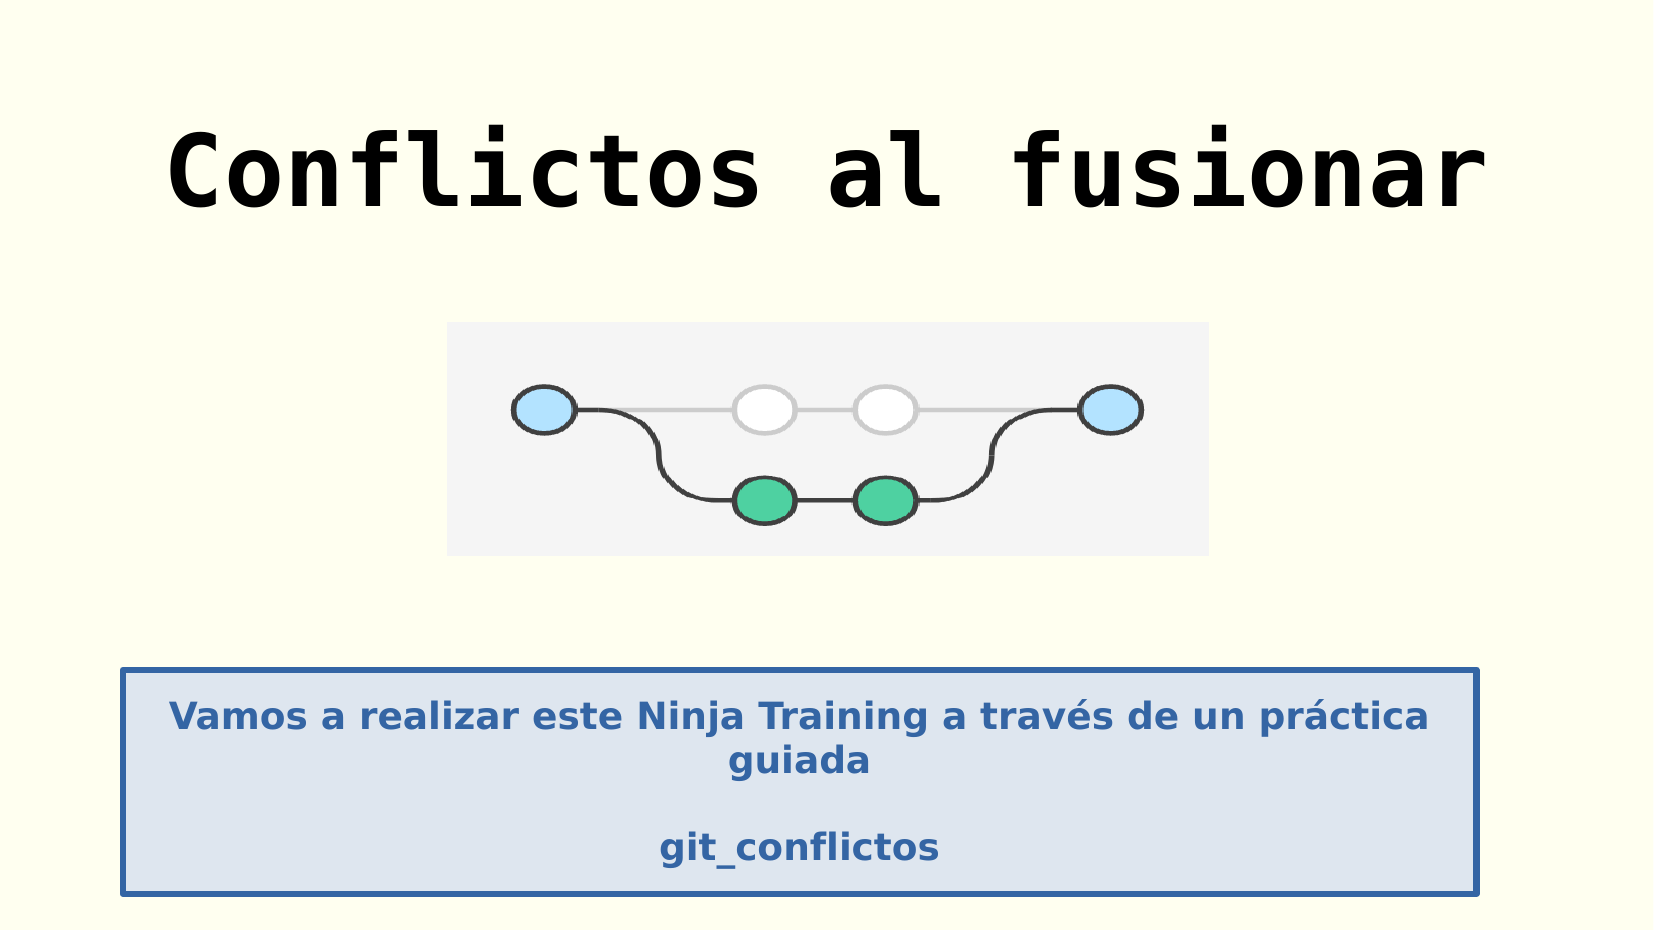

# Conflictos al fusionar
Vamos a realizar este Ninja Training a través de un práctica
guiada
git_conflictos